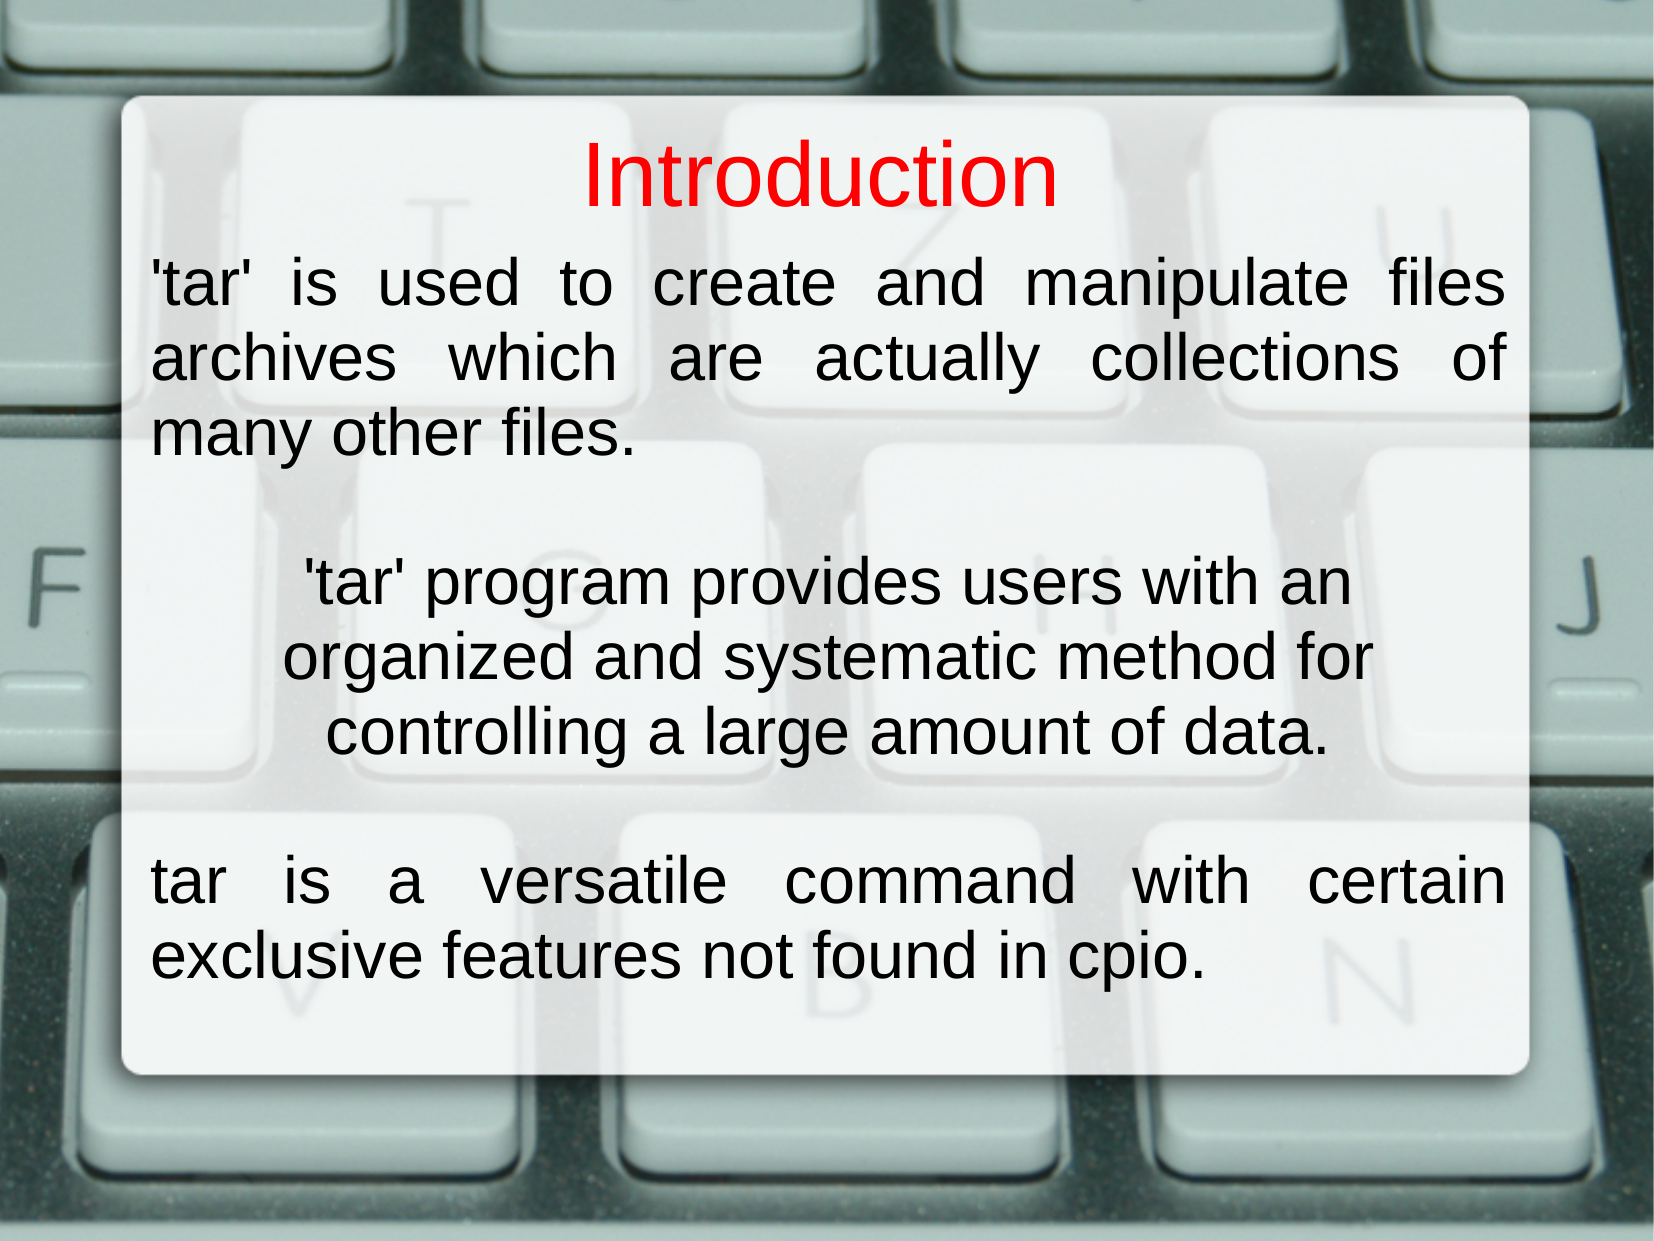

# Introduction
'tar' is used to create and manipulate ﬁles archives which are actually collections of many other ﬁles.
'tar' program provides users with an organized and systematic method for
controlling a large amount of data.
tar is a versatile command with certain exclusive features not found in cpio.